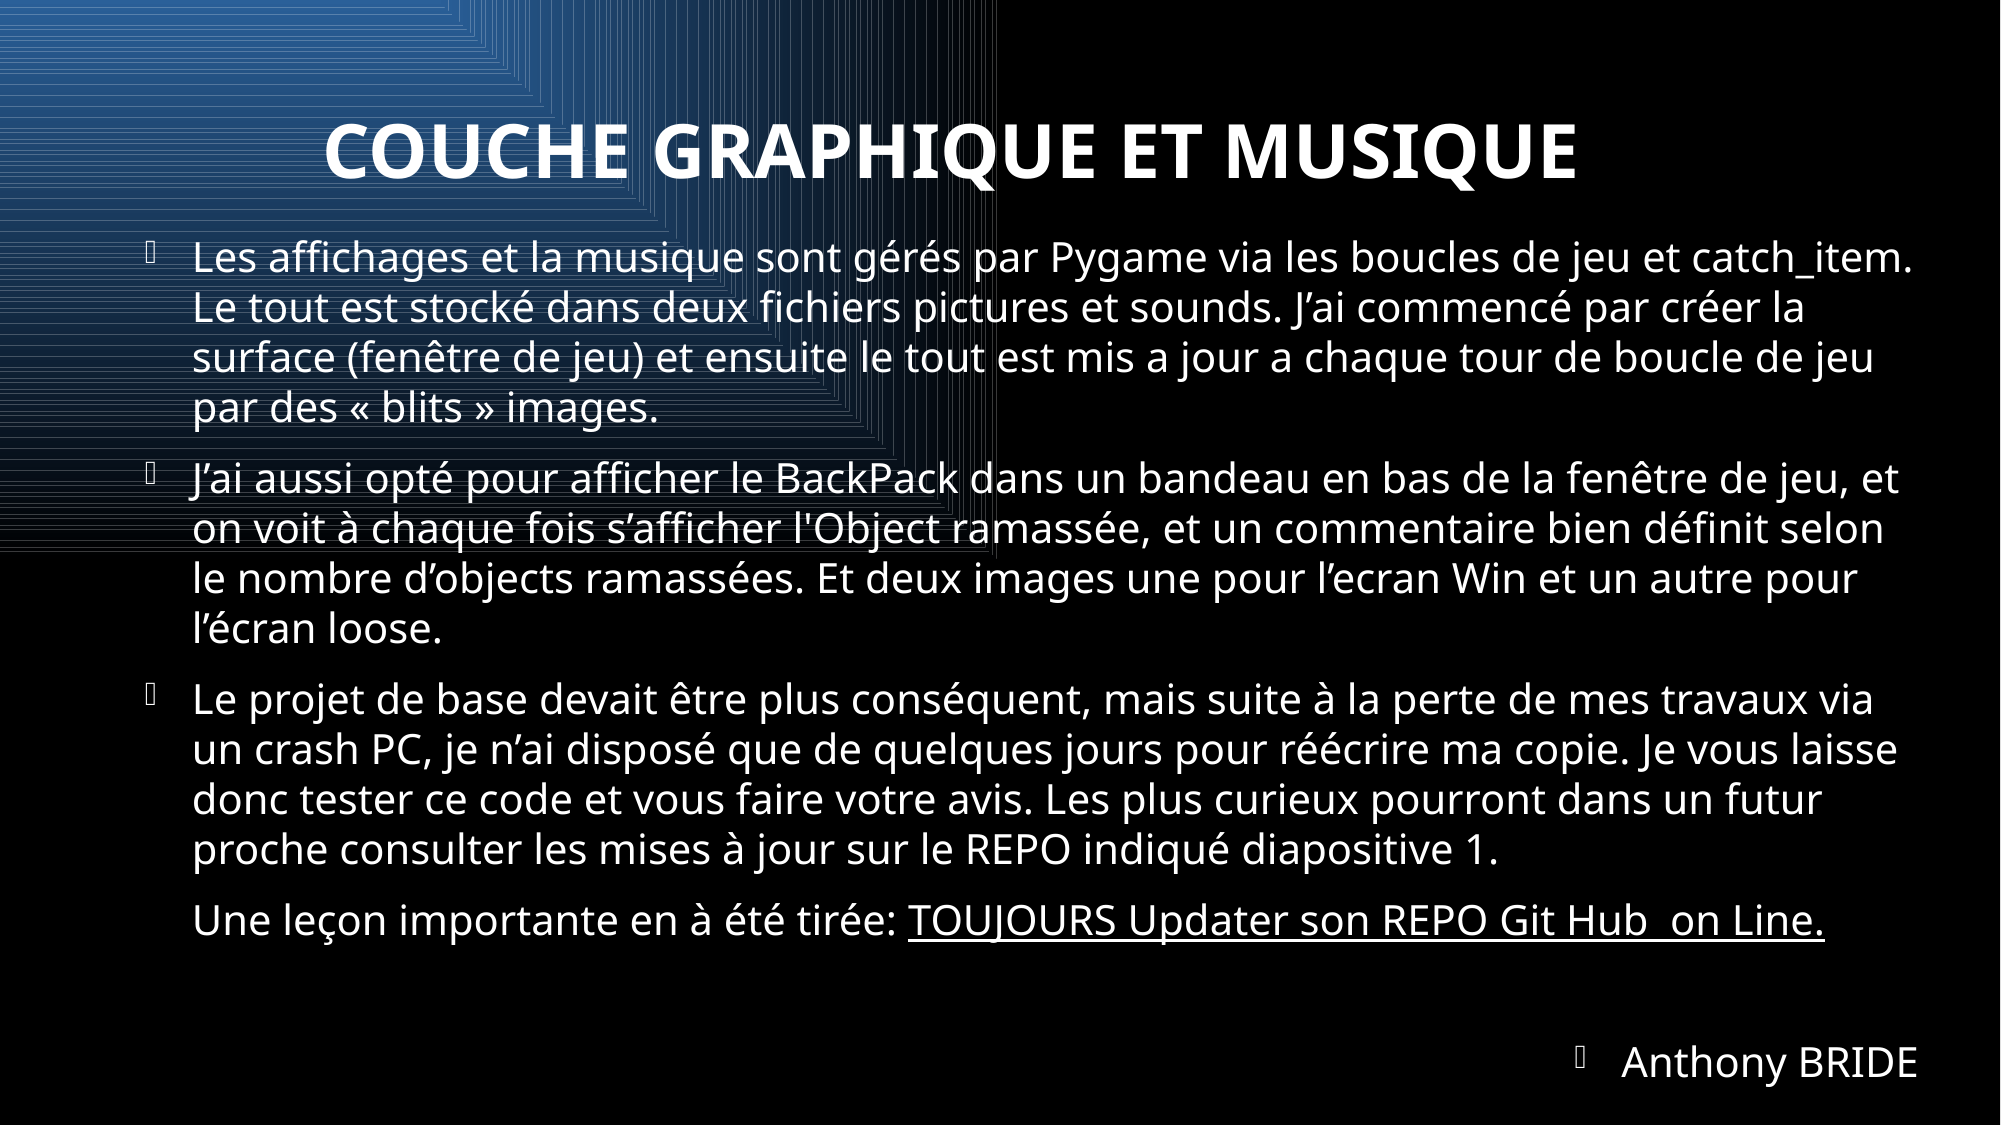

# Couche graphique et musique
Les affichages et la musique sont gérés par Pygame via les boucles de jeu et catch_item. Le tout est stocké dans deux fichiers pictures et sounds. J’ai commencé par créer la surface (fenêtre de jeu) et ensuite le tout est mis a jour a chaque tour de boucle de jeu par des « blits » images.
J’ai aussi opté pour afficher le BackPack dans un bandeau en bas de la fenêtre de jeu, et on voit à chaque fois s’afficher l'Object ramassée, et un commentaire bien définit selon le nombre d’objects ramassées. Et deux images une pour l’ecran Win et un autre pour l’écran loose.
Le projet de base devait être plus conséquent, mais suite à la perte de mes travaux via un crash PC, je n’ai disposé que de quelques jours pour réécrire ma copie. Je vous laisse donc tester ce code et vous faire votre avis. Les plus curieux pourront dans un futur proche consulter les mises à jour sur le REPO indiqué diapositive 1.
Une leçon importante en à été tirée: TOUJOURS Updater son REPO Git Hub on Line.
Anthony BRIDE